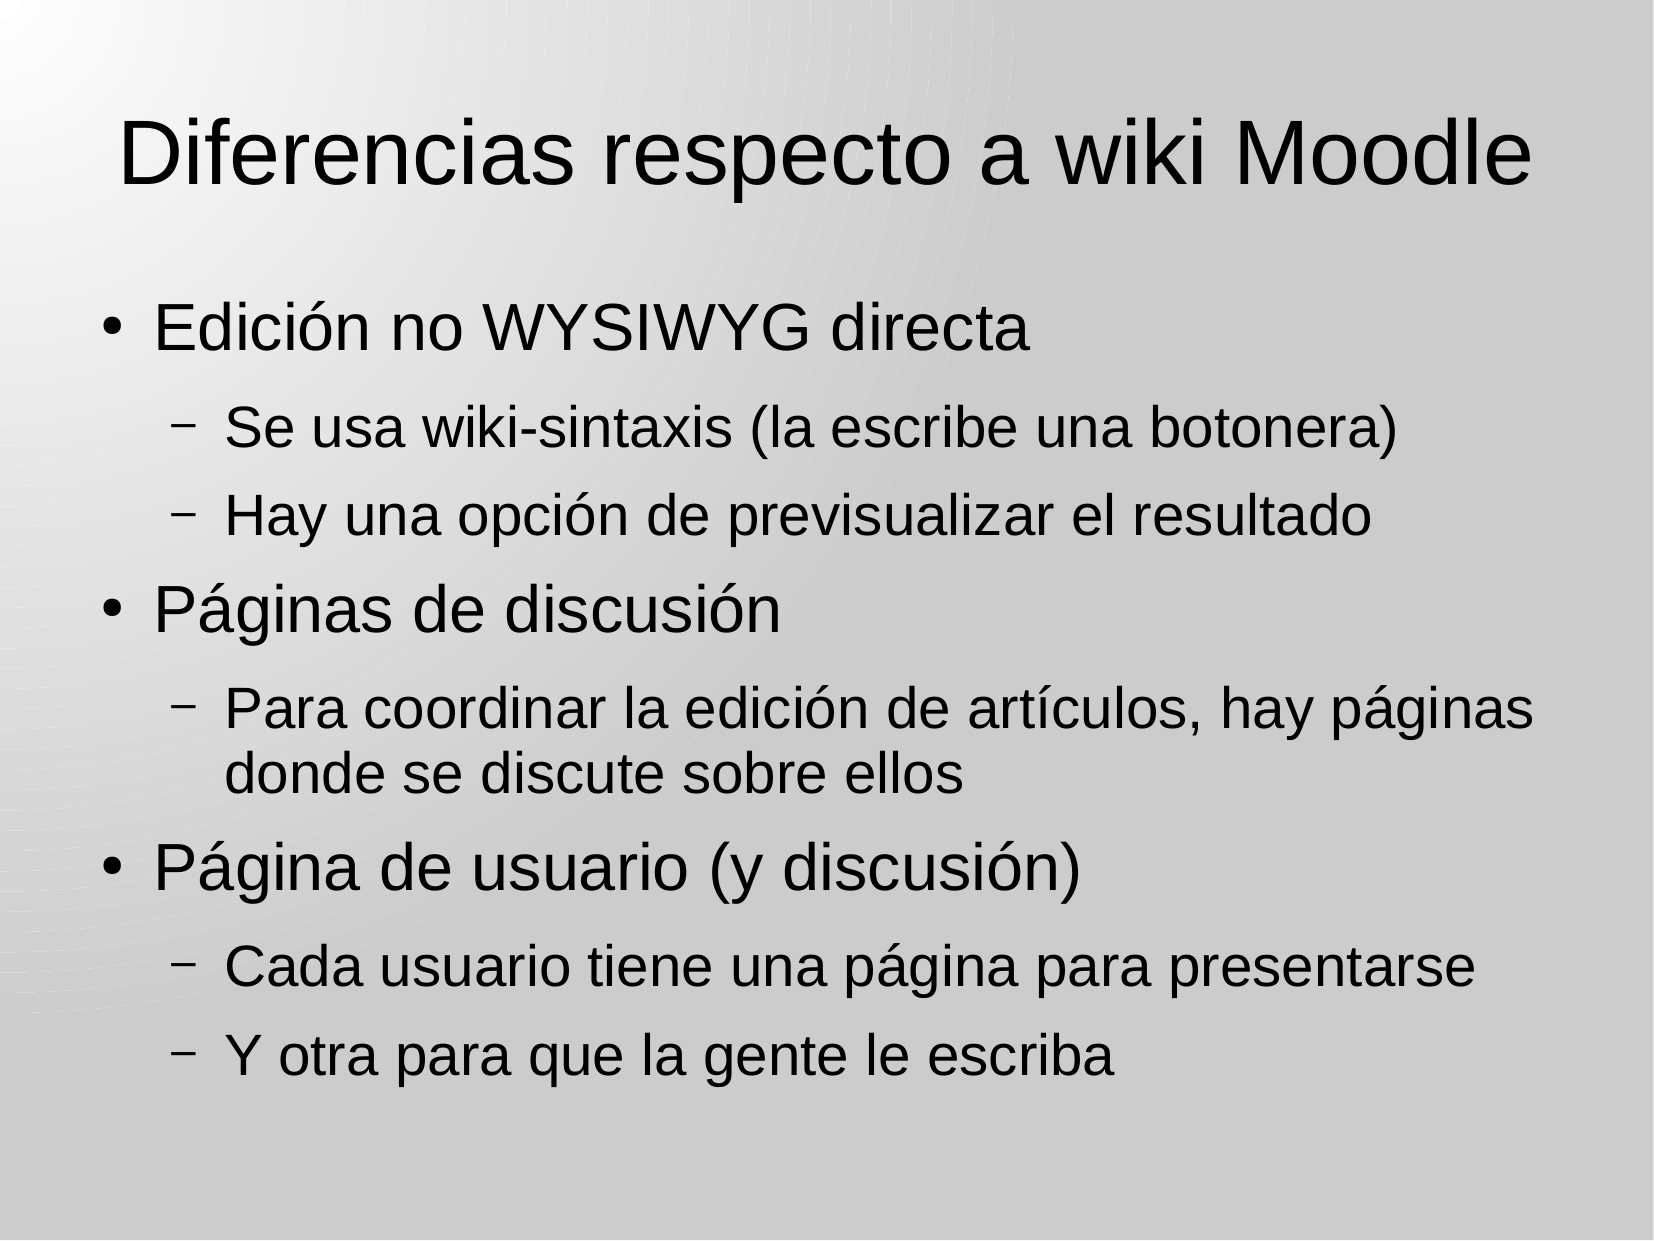

# Diferencias respecto a wiki Moodle
Edición no WYSIWYG directa
Se usa wiki-sintaxis (la escribe una botonera)
Hay una opción de previsualizar el resultado
Páginas de discusión
Para coordinar la edición de artículos, hay páginas donde se discute sobre ellos
Página de usuario (y discusión)
Cada usuario tiene una página para presentarse
Y otra para que la gente le escriba